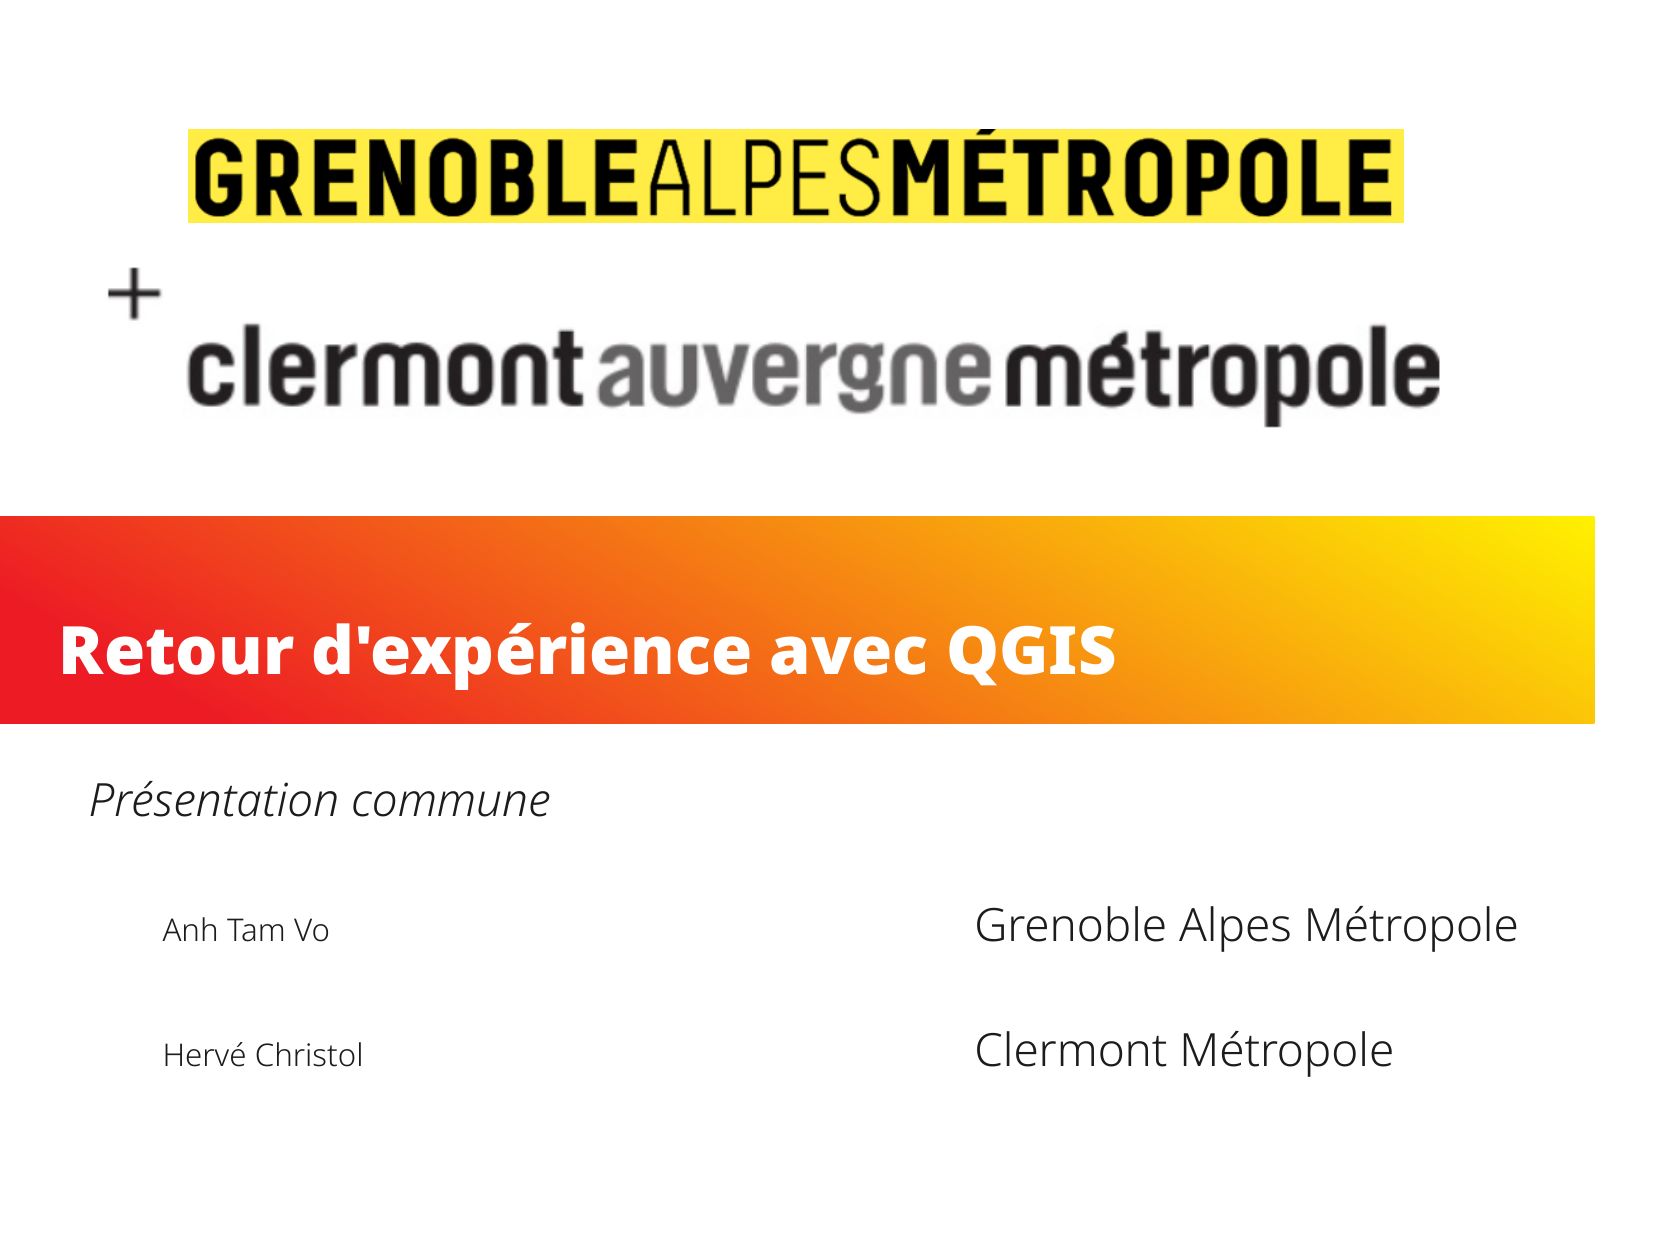

# Retour d'expérience avec QGIS
Présentation commune
	Anh Tam Vo									Grenoble Alpes Métropole
	Hervé Christol 									Clermont Métropole